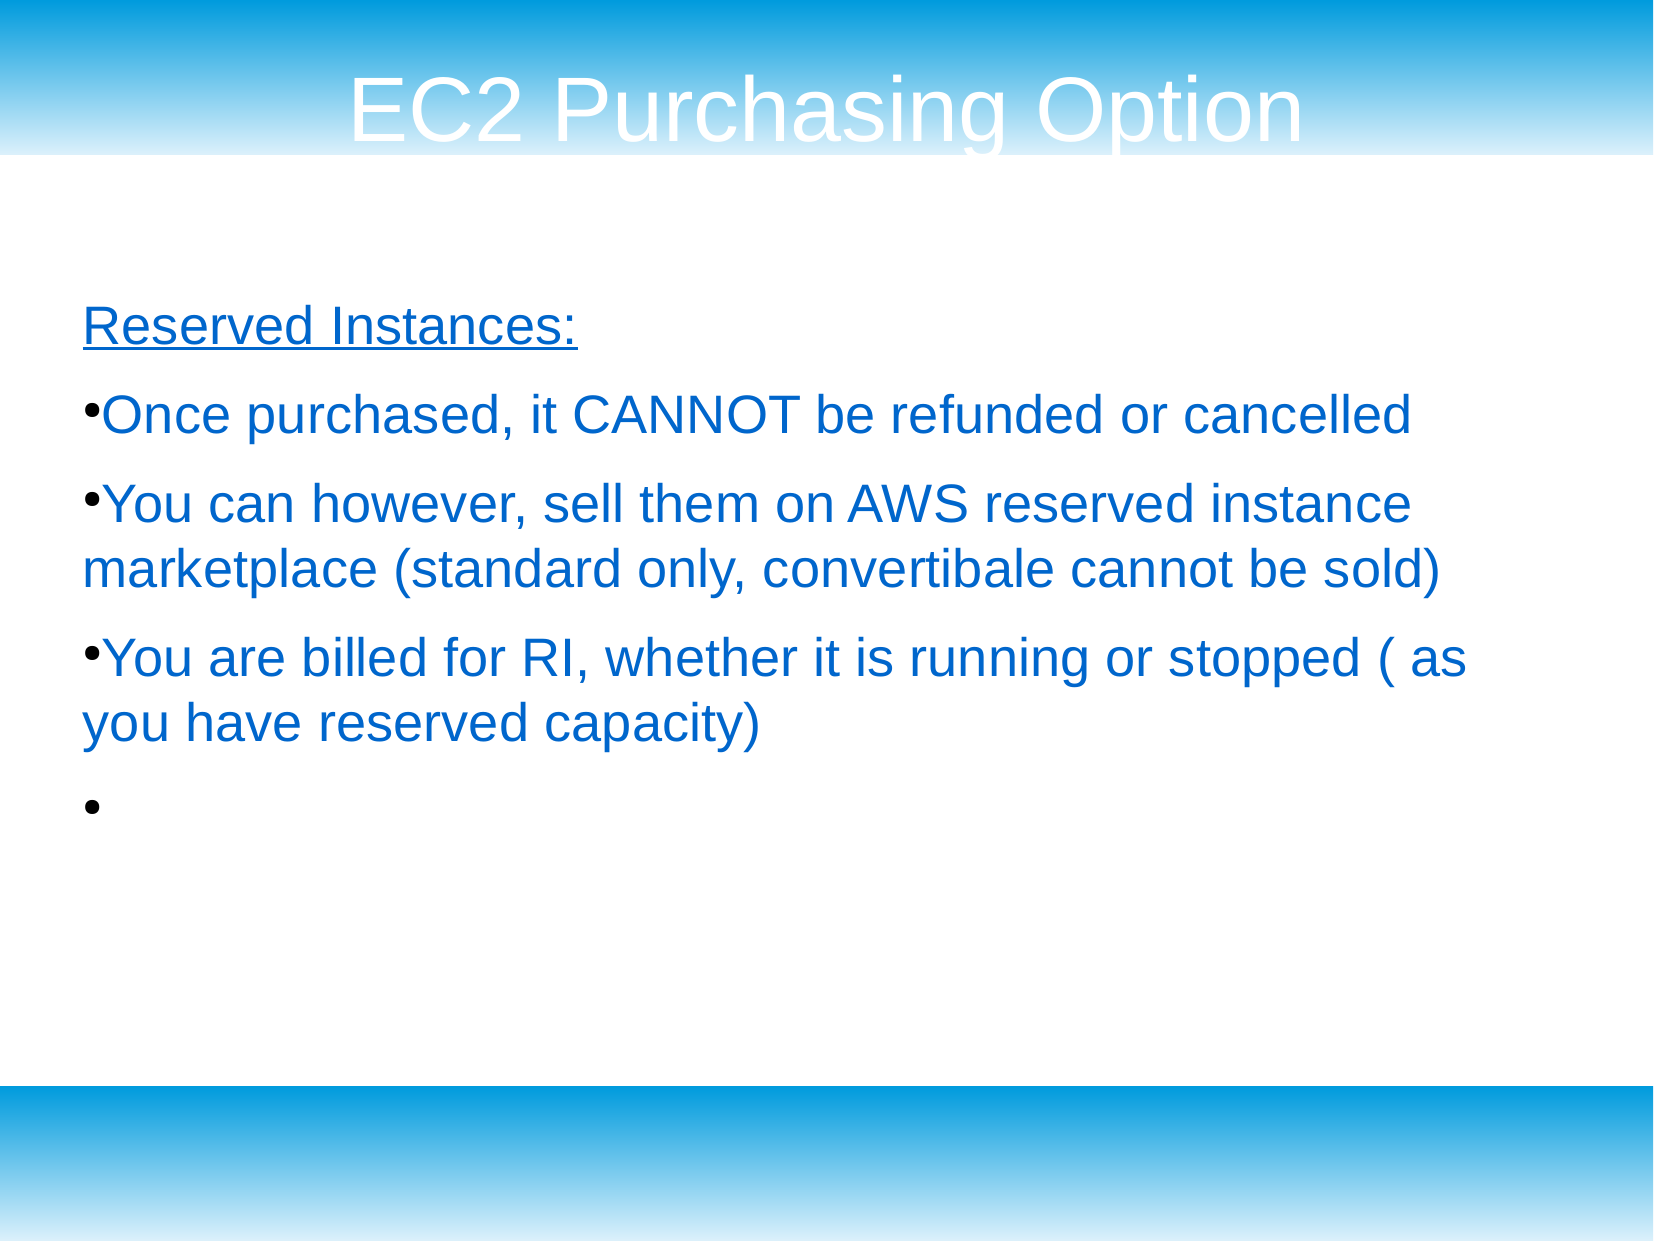

# EC2 Purchasing Option
Reserved Instances:
Once purchased, it CANNOT be refunded or cancelled
You can however, sell them on AWS reserved instance marketplace (standard only, convertibale cannot be sold)
You are billed for RI, whether it is running or stopped ( as you have reserved capacity)